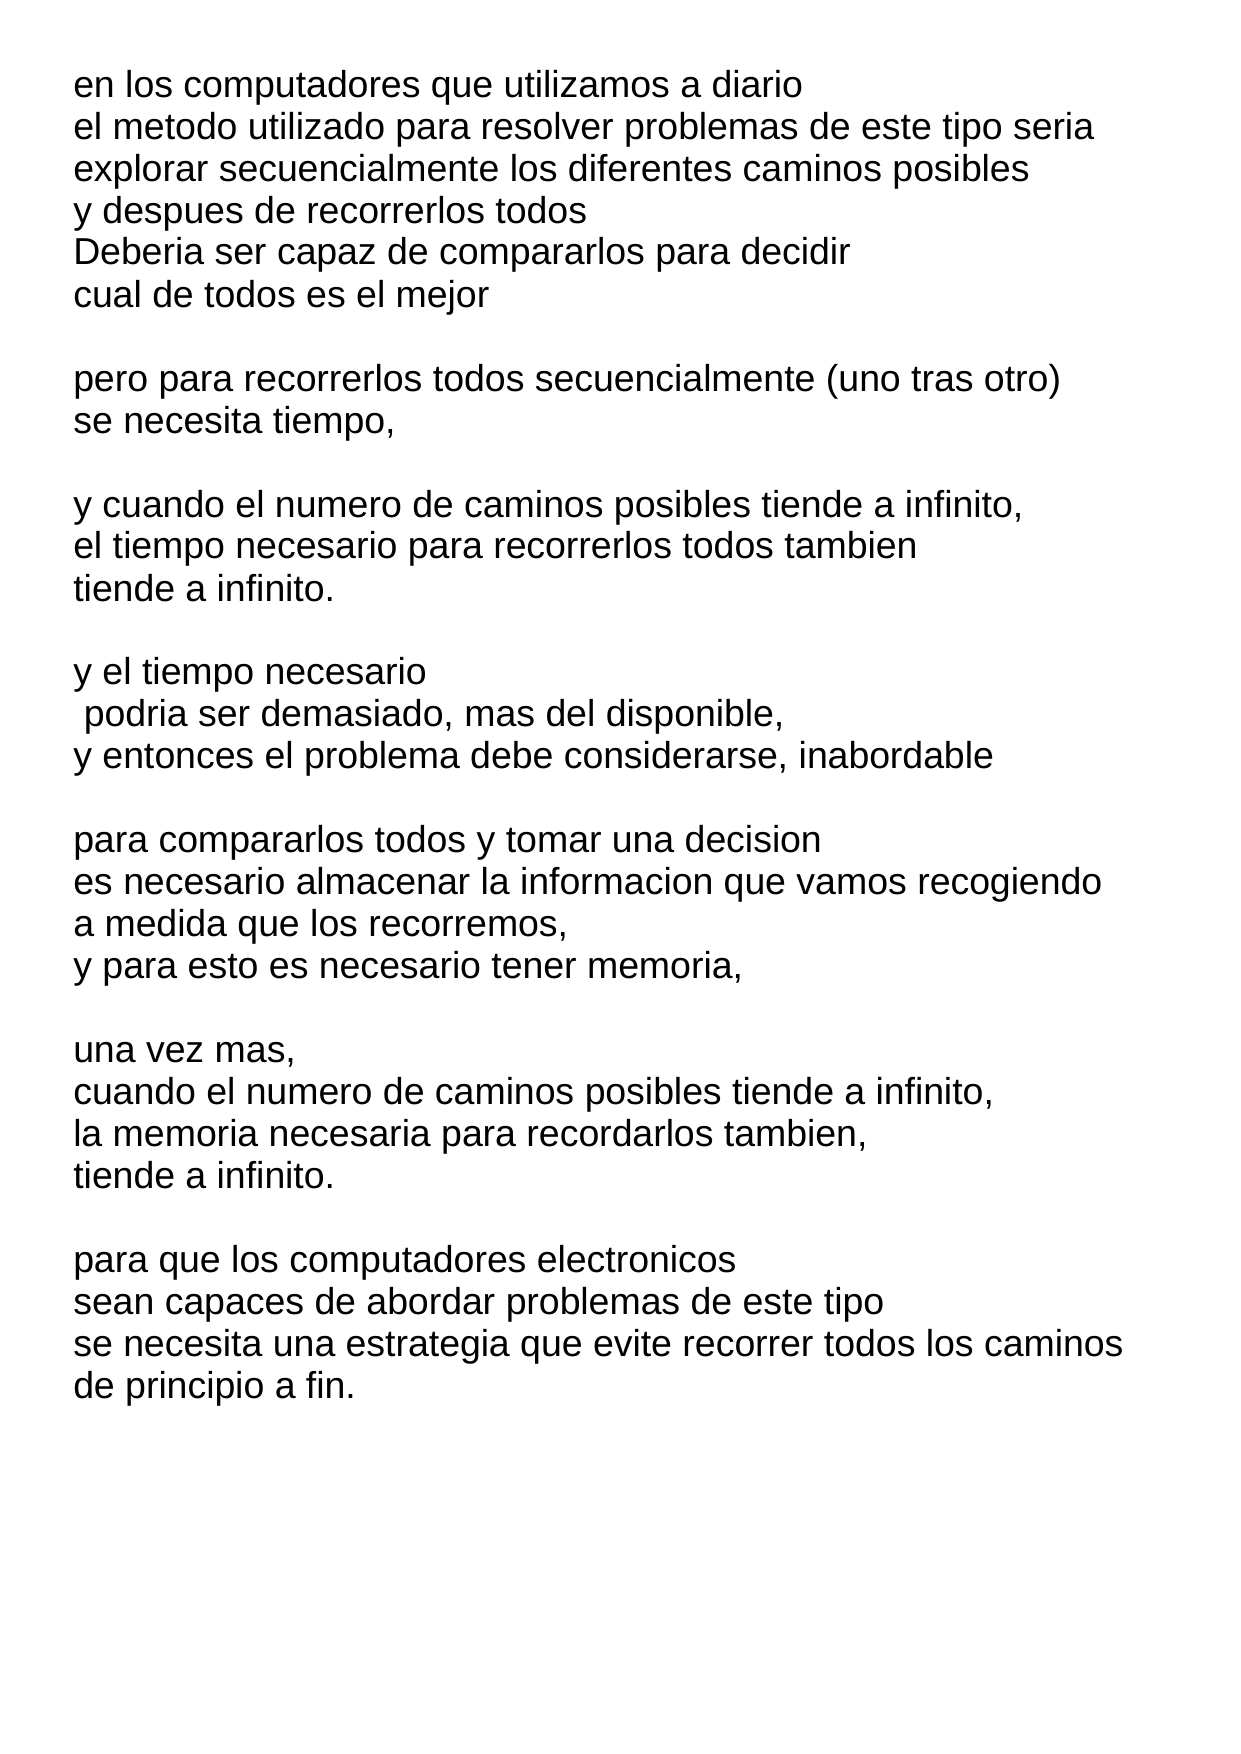

en los computadores que utilizamos a diario
el metodo utilizado para resolver problemas de este tipo seria explorar secuencialmente los diferentes caminos posibles
y despues de recorrerlos todos
Deberia ser capaz de compararlos para decidir
cual de todos es el mejor
pero para recorrerlos todos secuencialmente (uno tras otro)
se necesita tiempo,
y cuando el numero de caminos posibles tiende a infinito,
el tiempo necesario para recorrerlos todos tambien
tiende a infinito.
y el tiempo necesario
 podria ser demasiado, mas del disponible,
y entonces el problema debe considerarse, inabordable
para compararlos todos y tomar una decision
es necesario almacenar la informacion que vamos recogiendo
a medida que los recorremos,
y para esto es necesario tener memoria,
una vez mas,
cuando el numero de caminos posibles tiende a infinito,
la memoria necesaria para recordarlos tambien,
tiende a infinito.
para que los computadores electronicos
sean capaces de abordar problemas de este tipo
se necesita una estrategia que evite recorrer todos los caminos de principio a fin.